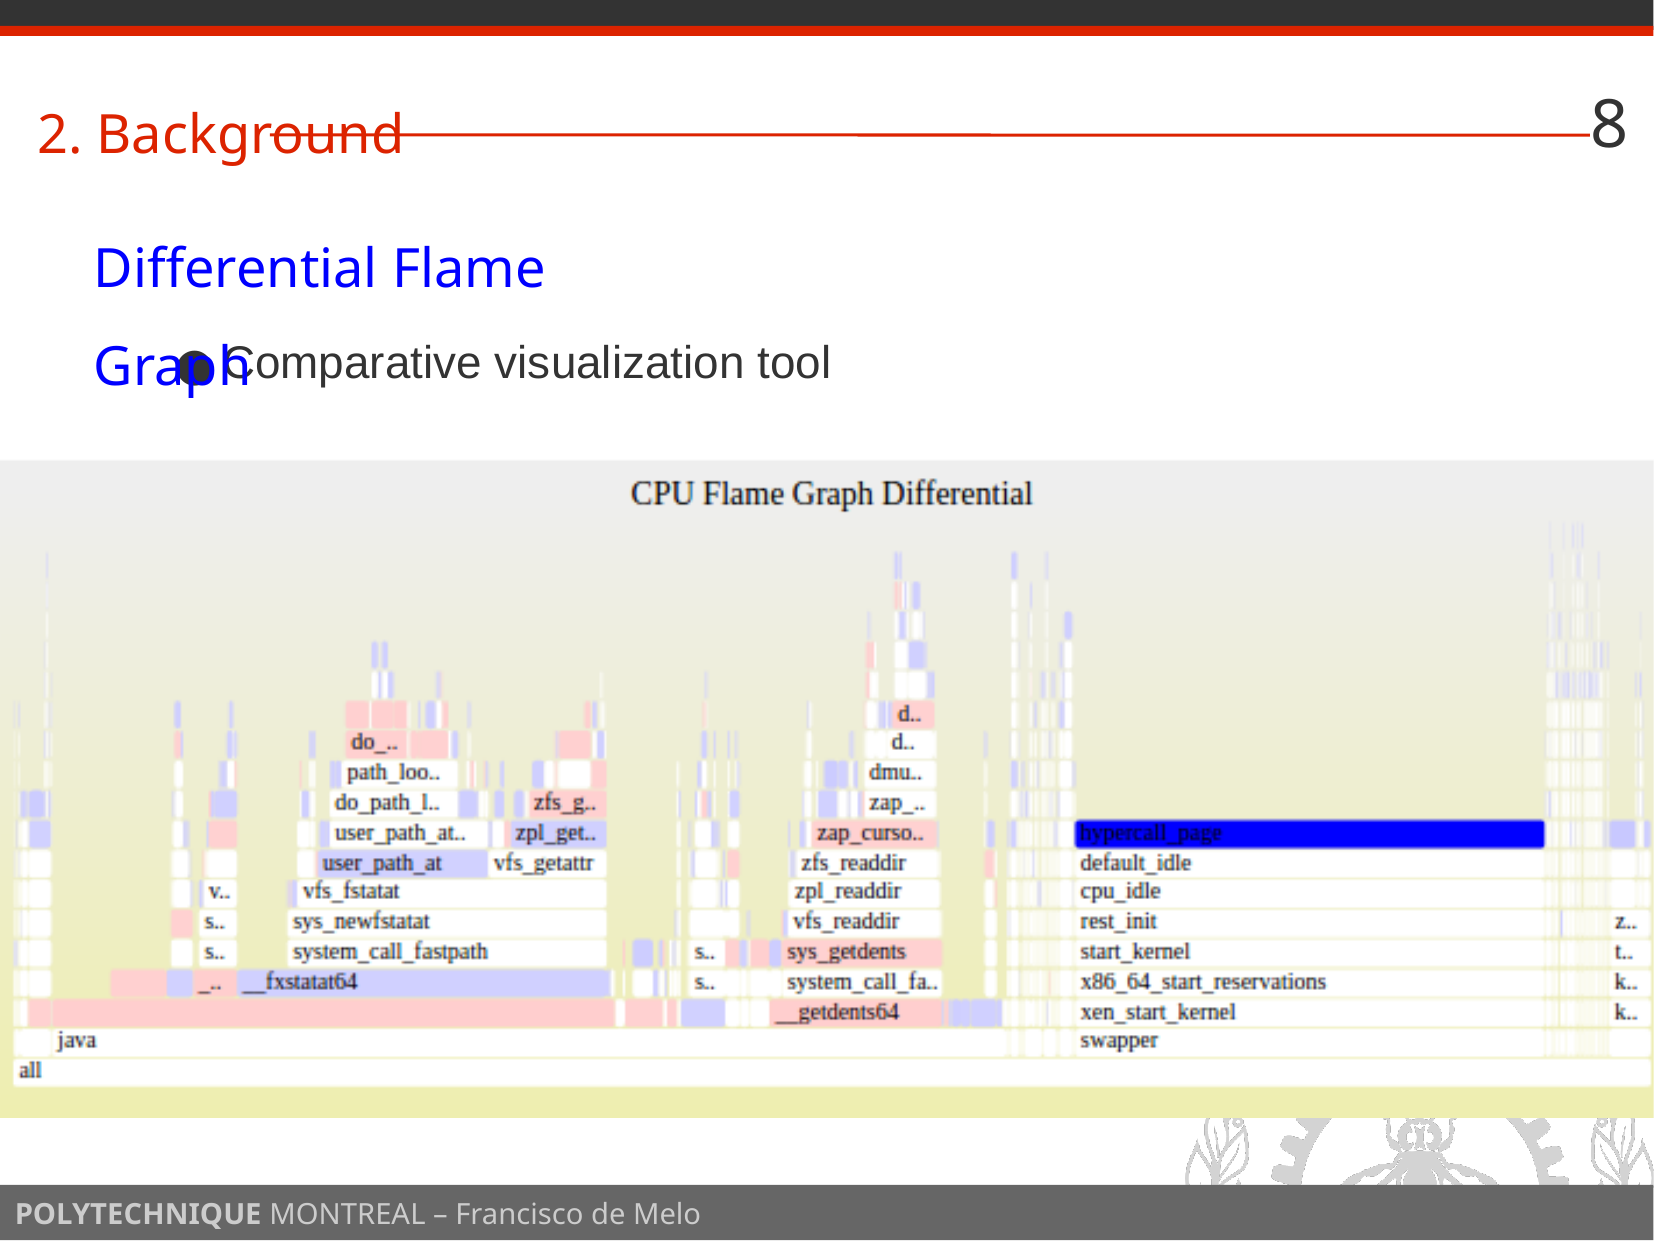

8
2. Background
Differential Flame Graph
Comparative visualization tool
CCTs
Several Mathematical applications
POLYTECHNIQUE MONTREAL – Francisco de Melo